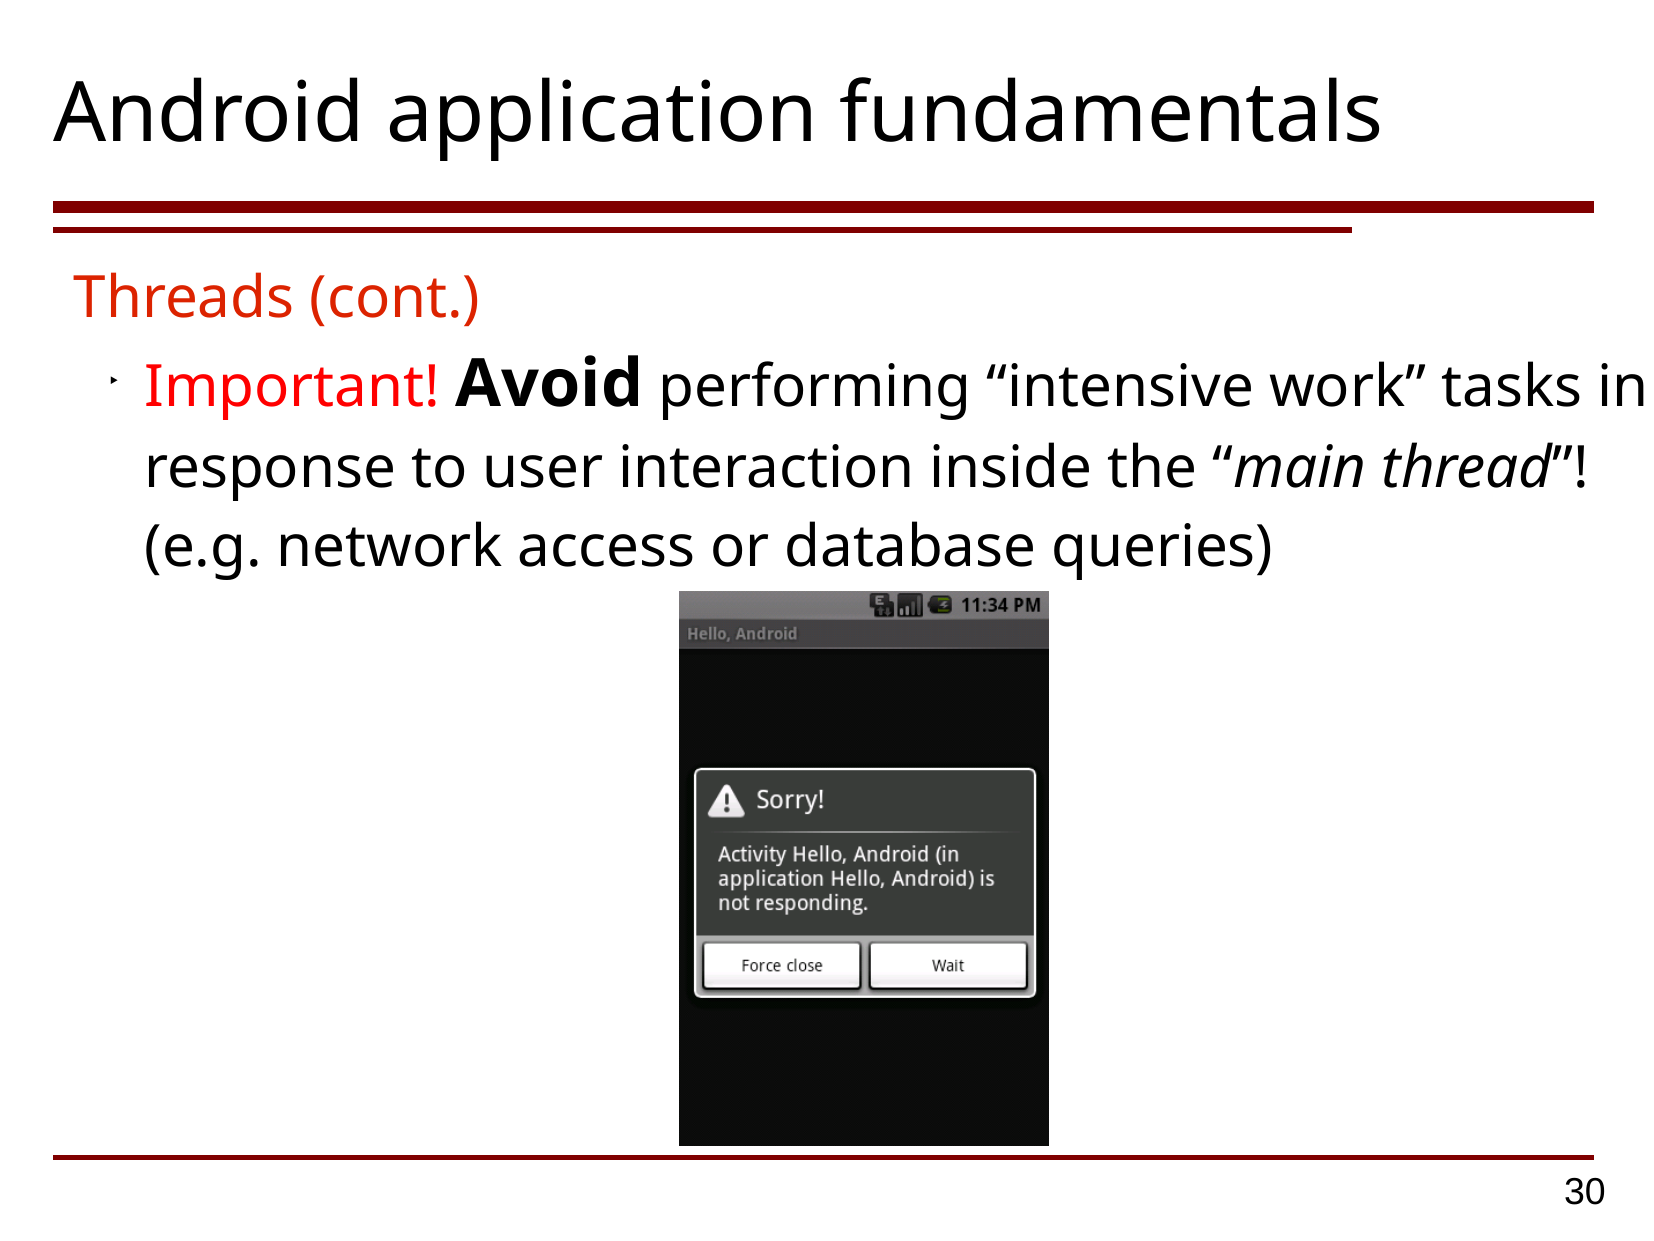

# Android application fundamentals
Threads (cont.)
Important! Avoid performing “intensive work” tasks in
response to user interaction inside the “main thread”!
(e.g. network access or database queries)